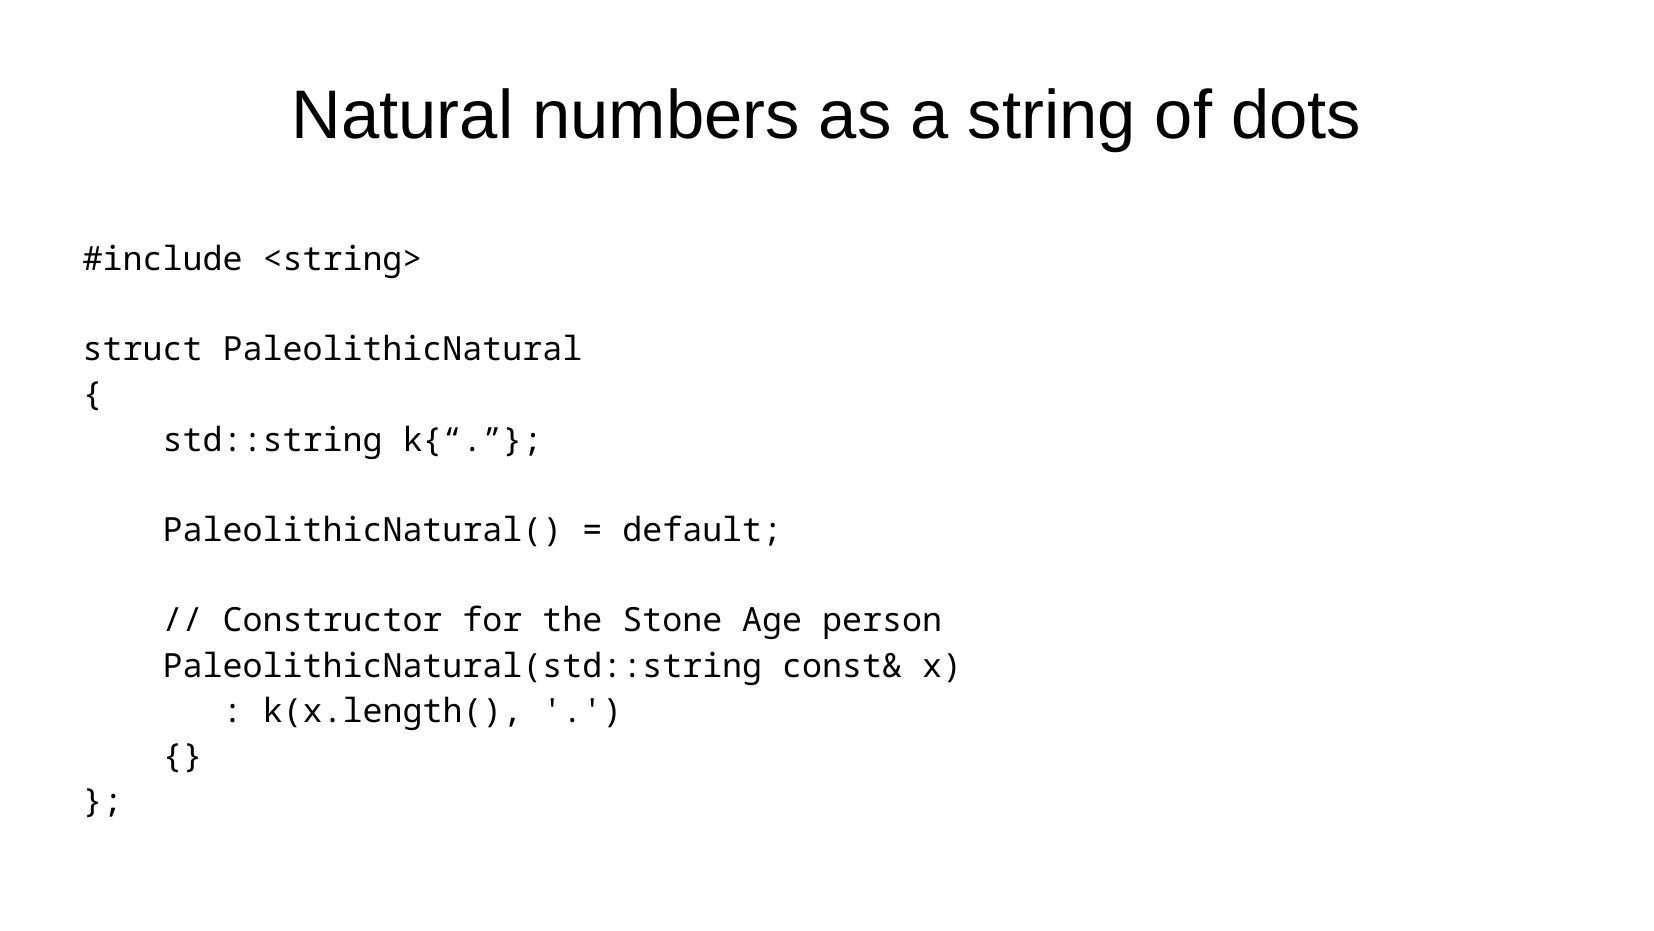

Natural numbers as a string of dots
# #include <string>
struct PaleolithicNatural
{
 std::string k{“.”};
 PaleolithicNatural() = default;
 // Constructor for the Stone Age person
 PaleolithicNatural(std::string const& x)
 : k(x.length(), '.')
 {}
};